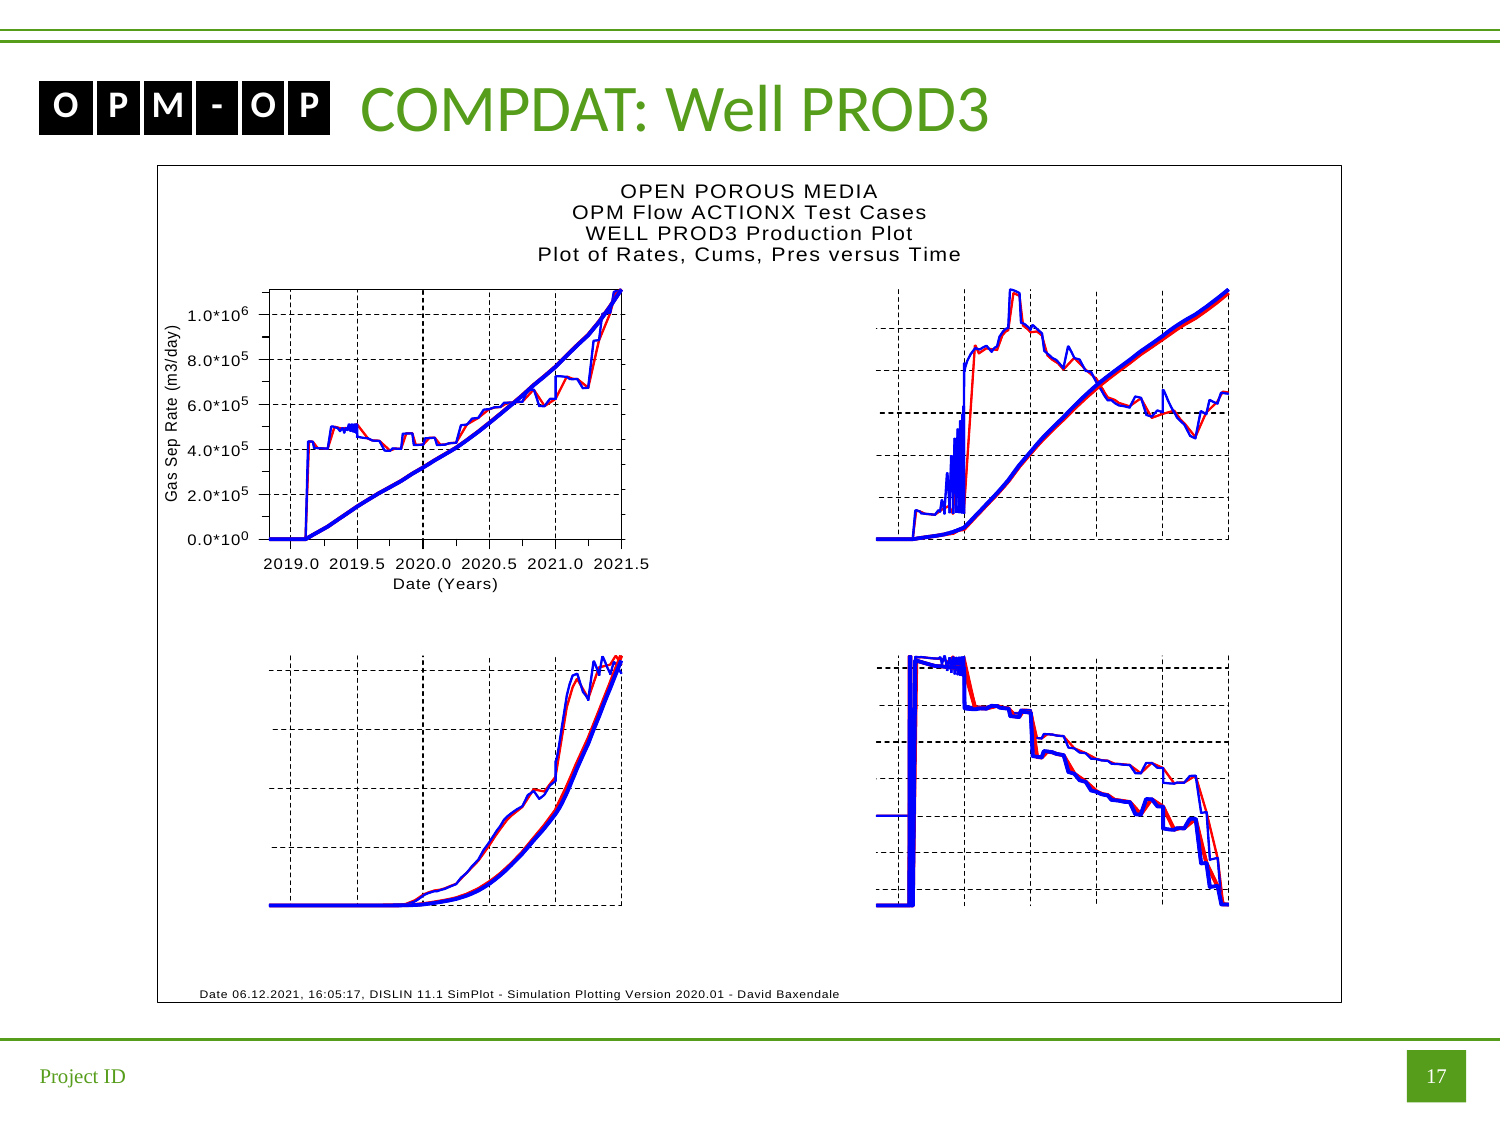

# COMPDAT: Well PROD3
Project ID
17